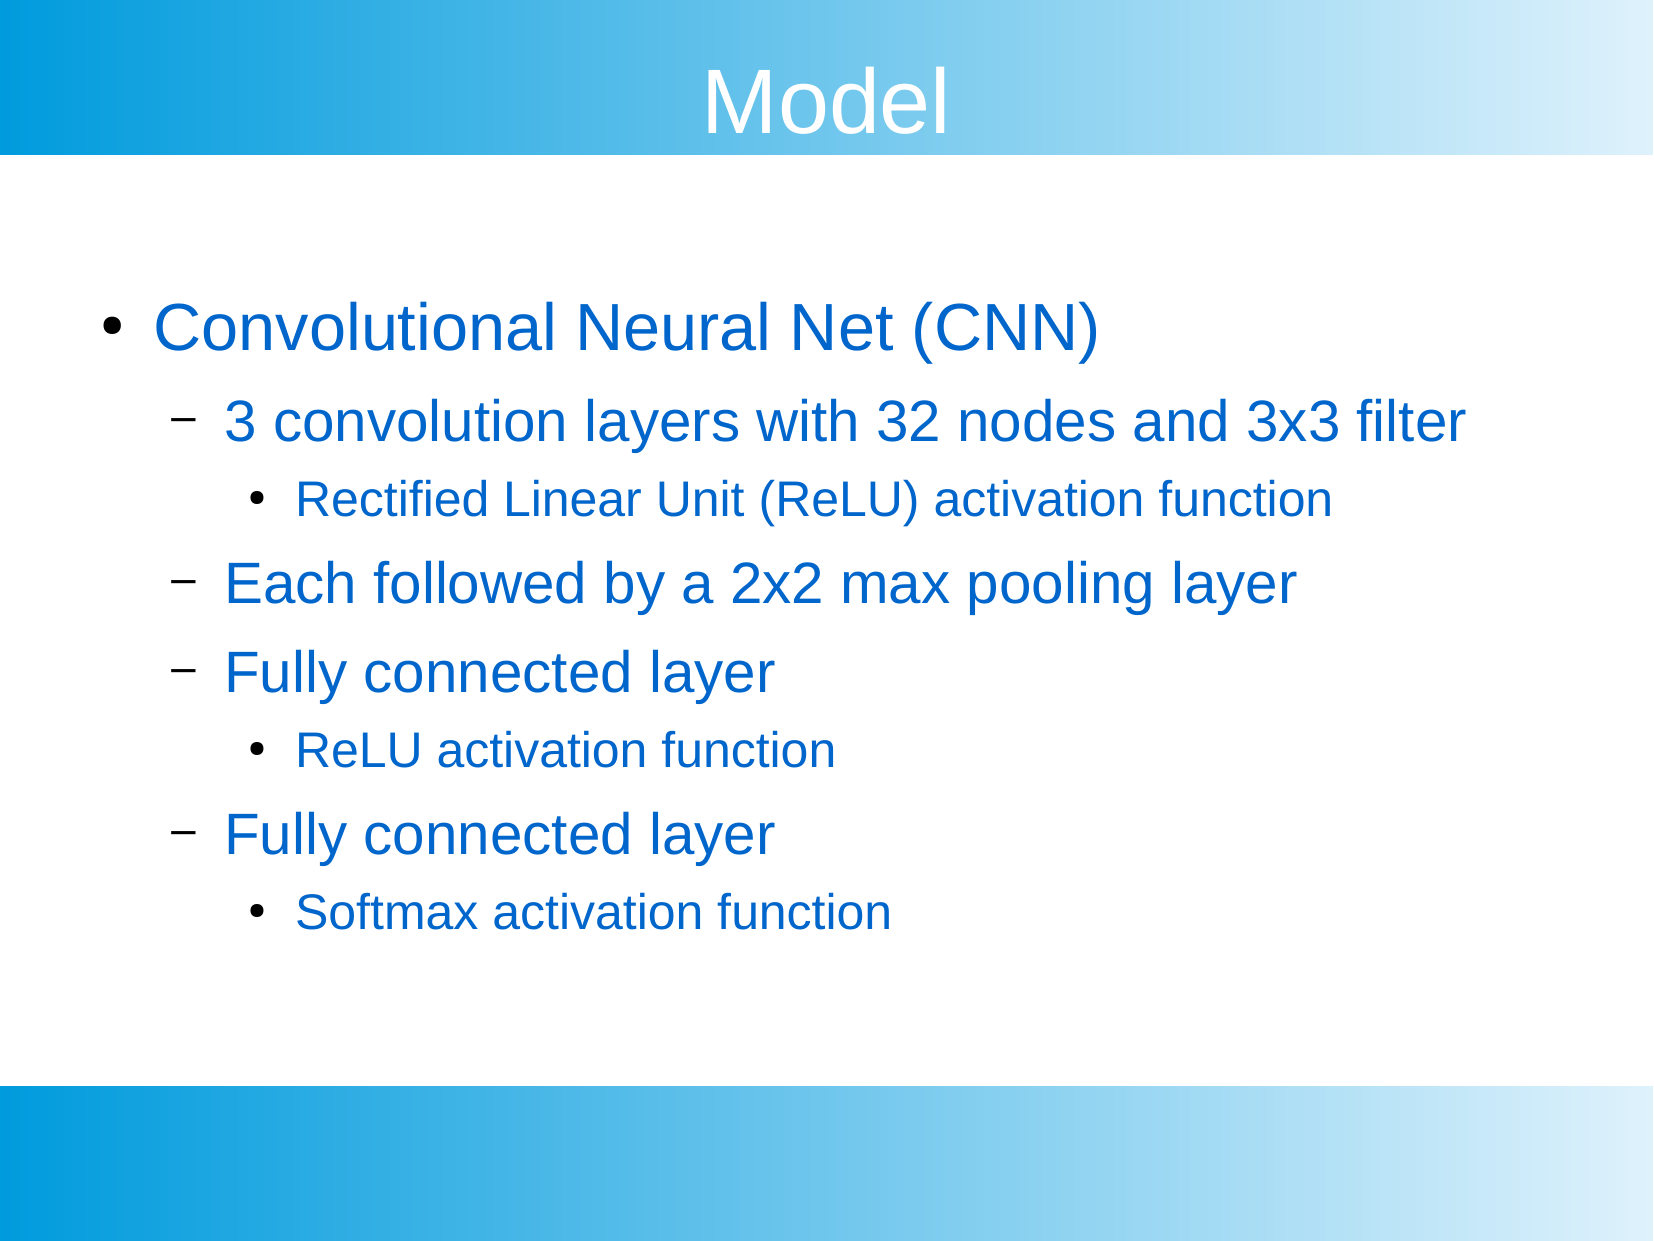

# Model
Convolutional Neural Net (CNN)
3 convolution layers with 32 nodes and 3x3 filter
Rectified Linear Unit (ReLU) activation function
Each followed by a 2x2 max pooling layer
Fully connected layer
ReLU activation function
Fully connected layer
Softmax activation function